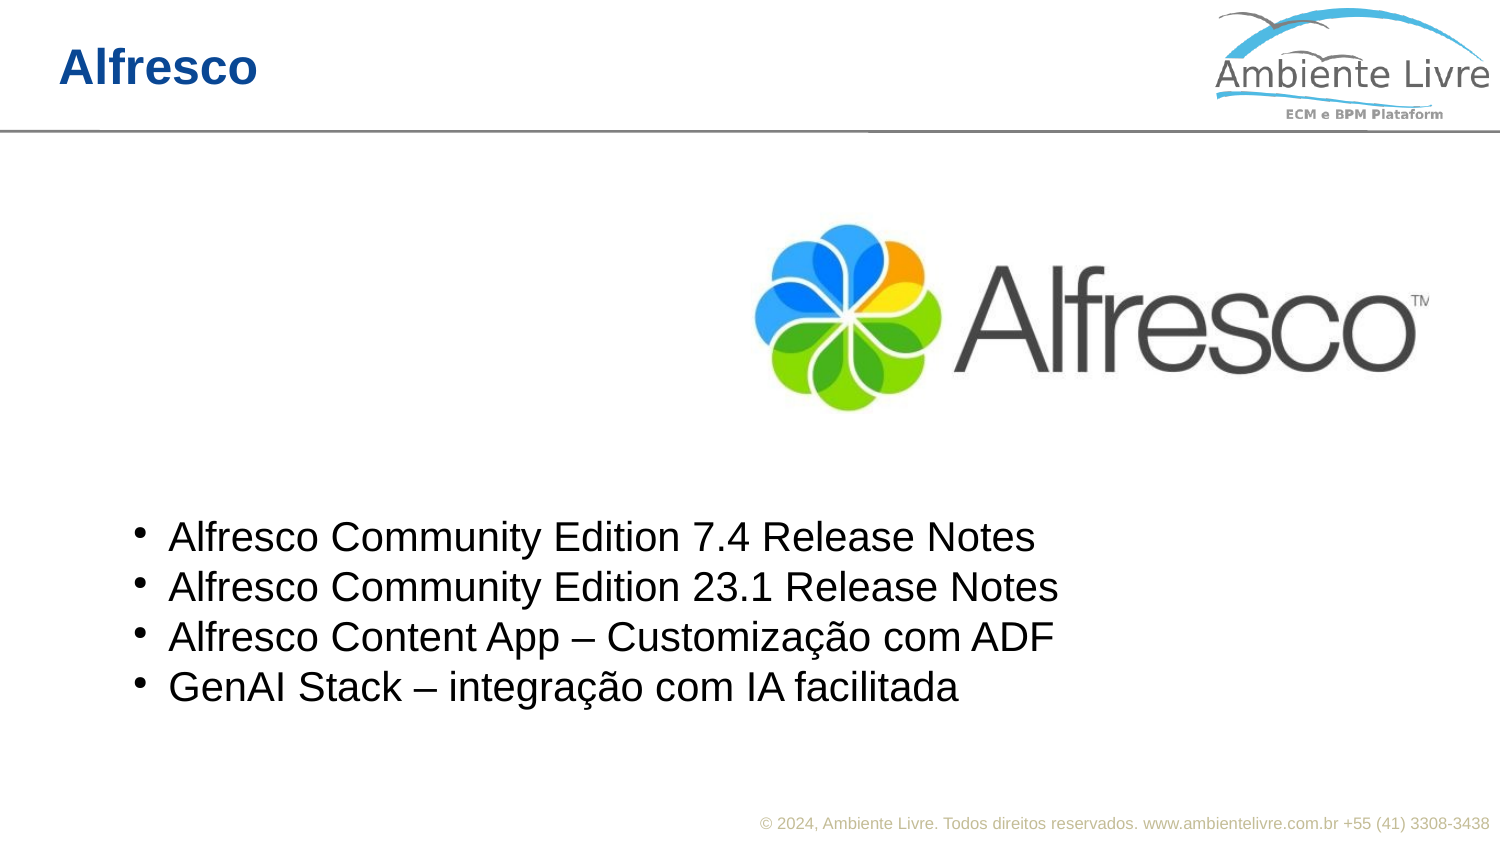

# Alfresco
Alfresco Community Edition 7.4 Release Notes
Alfresco Community Edition 23.1 Release Notes
Alfresco Content App – Customização com ADF
GenAI Stack – integração com IA facilitada